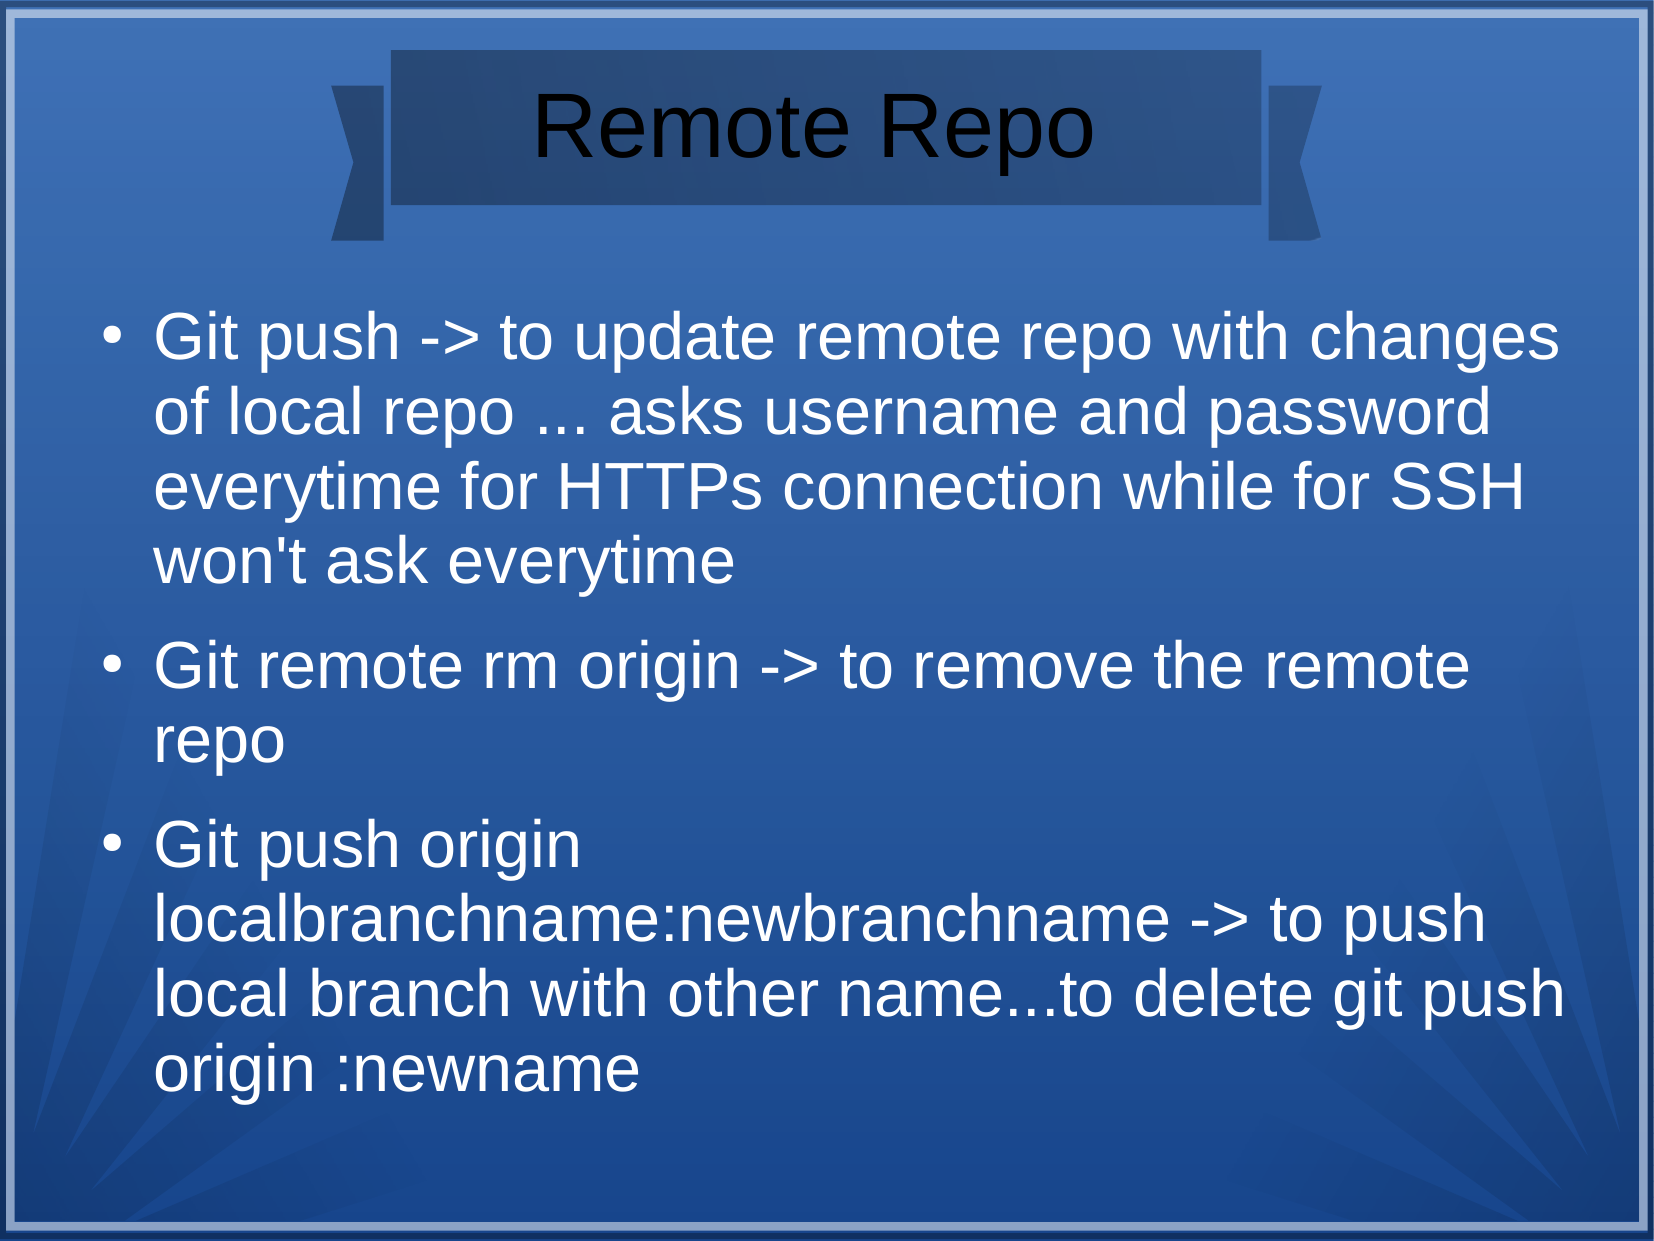

# Remote Repo
Git push -> to update remote repo with changes of local repo ... asks username and password everytime for HTTPs connection while for SSH won't ask everytime
Git remote rm origin -> to remove the remote repo
Git push origin localbranchname:newbranchname -> to push local branch with other name...to delete git push origin :newname